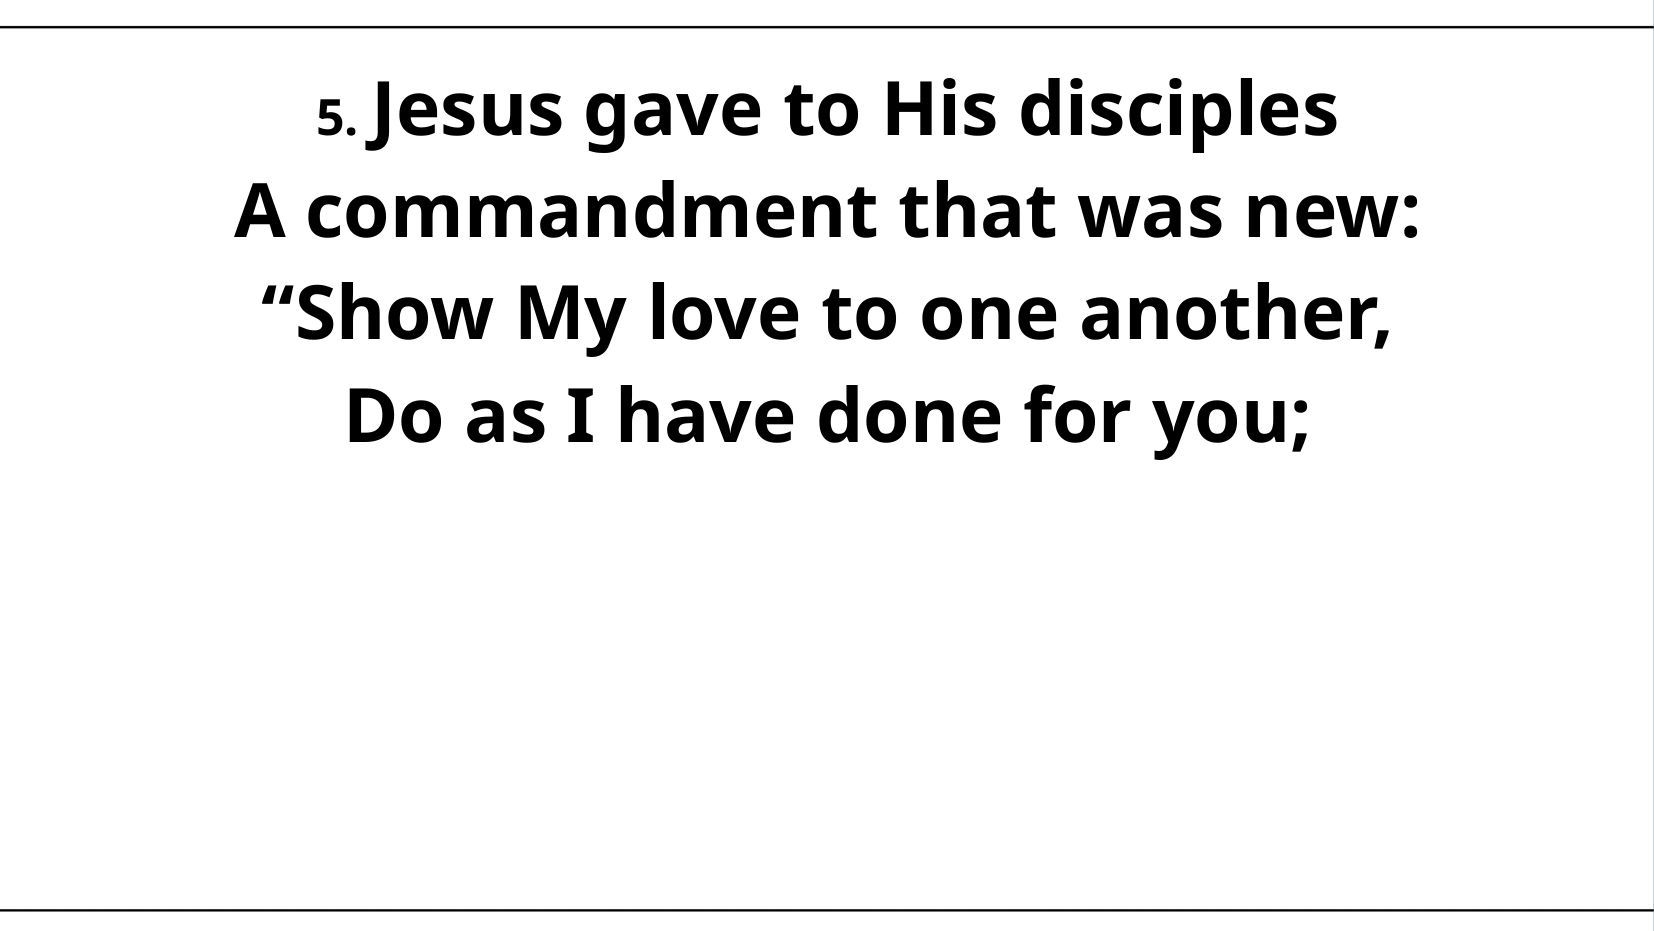

5. Jesus gave to His disciples
A commandment that was new:
“Show My love to one another,
Do as I have done for you;